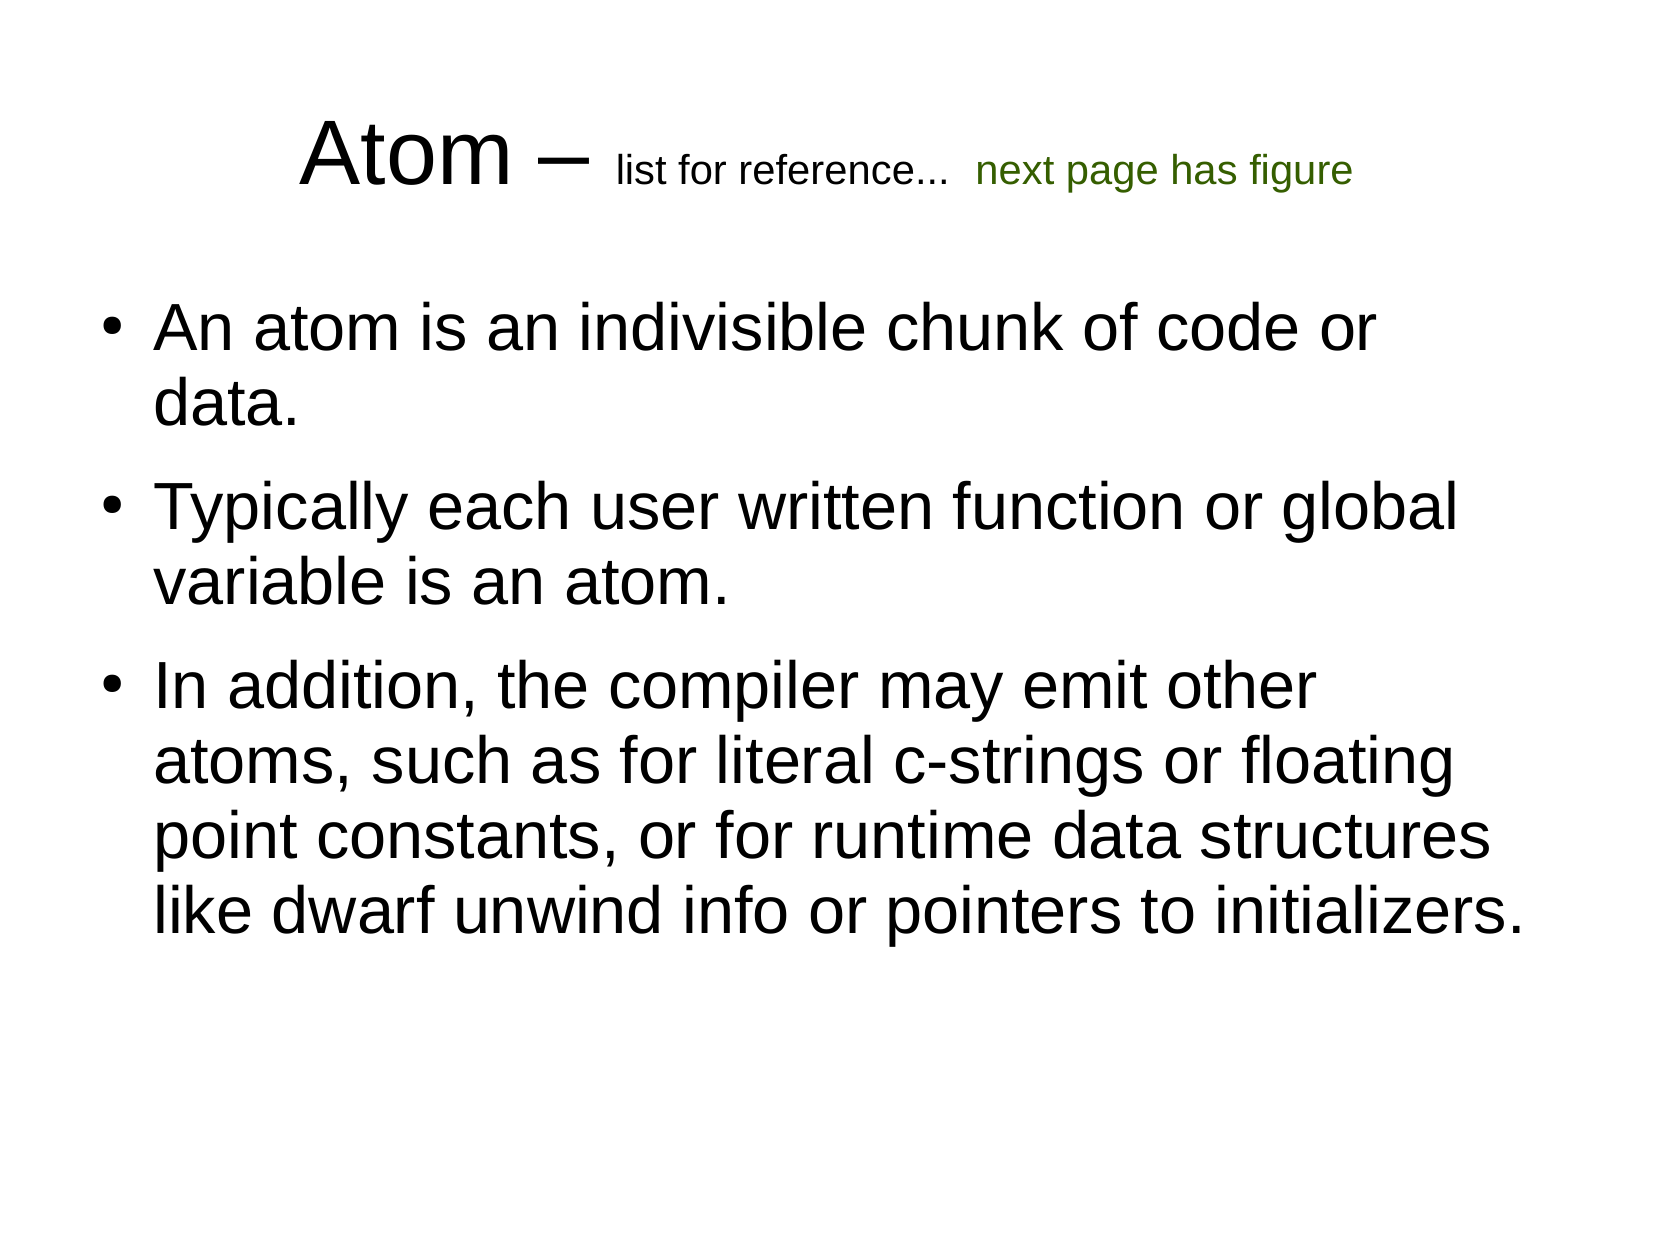

# Atom – list for reference... next page has figure
An atom is an indivisible chunk of code or data.
Typically each user written function or global variable is an atom.
In addition, the compiler may emit other atoms, such as for literal c-strings or floating point constants, or for runtime data structures like dwarf unwind info or pointers to initializers.